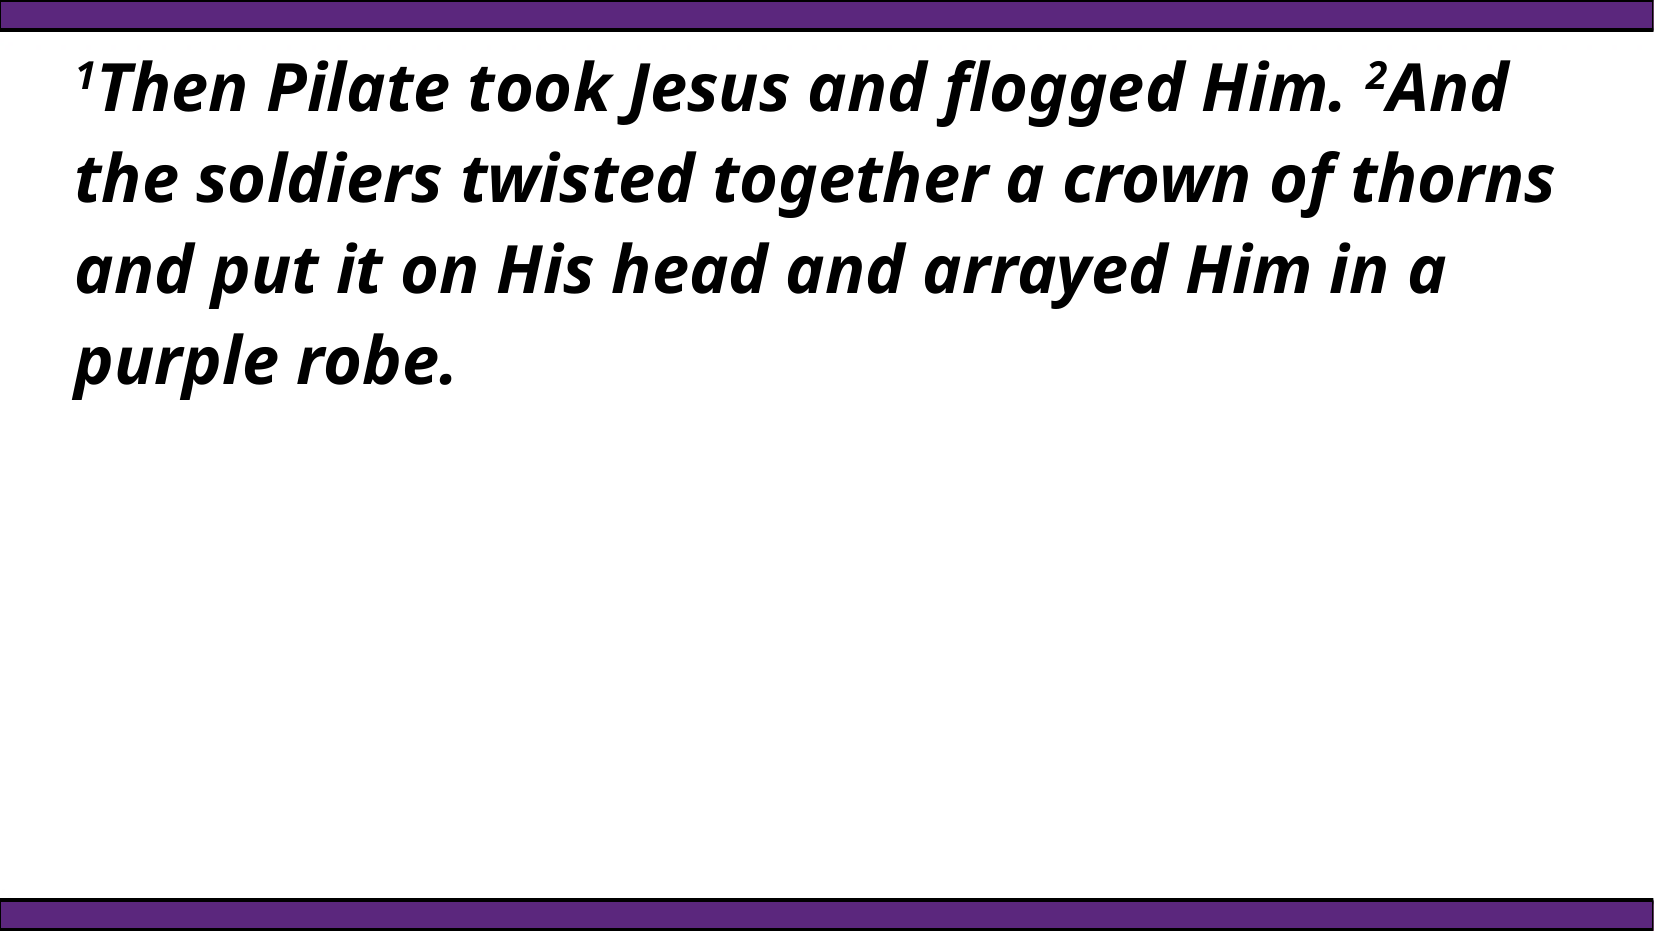

1Then Pilate took Jesus and flogged Him. 2And the soldiers twisted together a crown of thorns and put it on His head and arrayed Him in a purple robe.